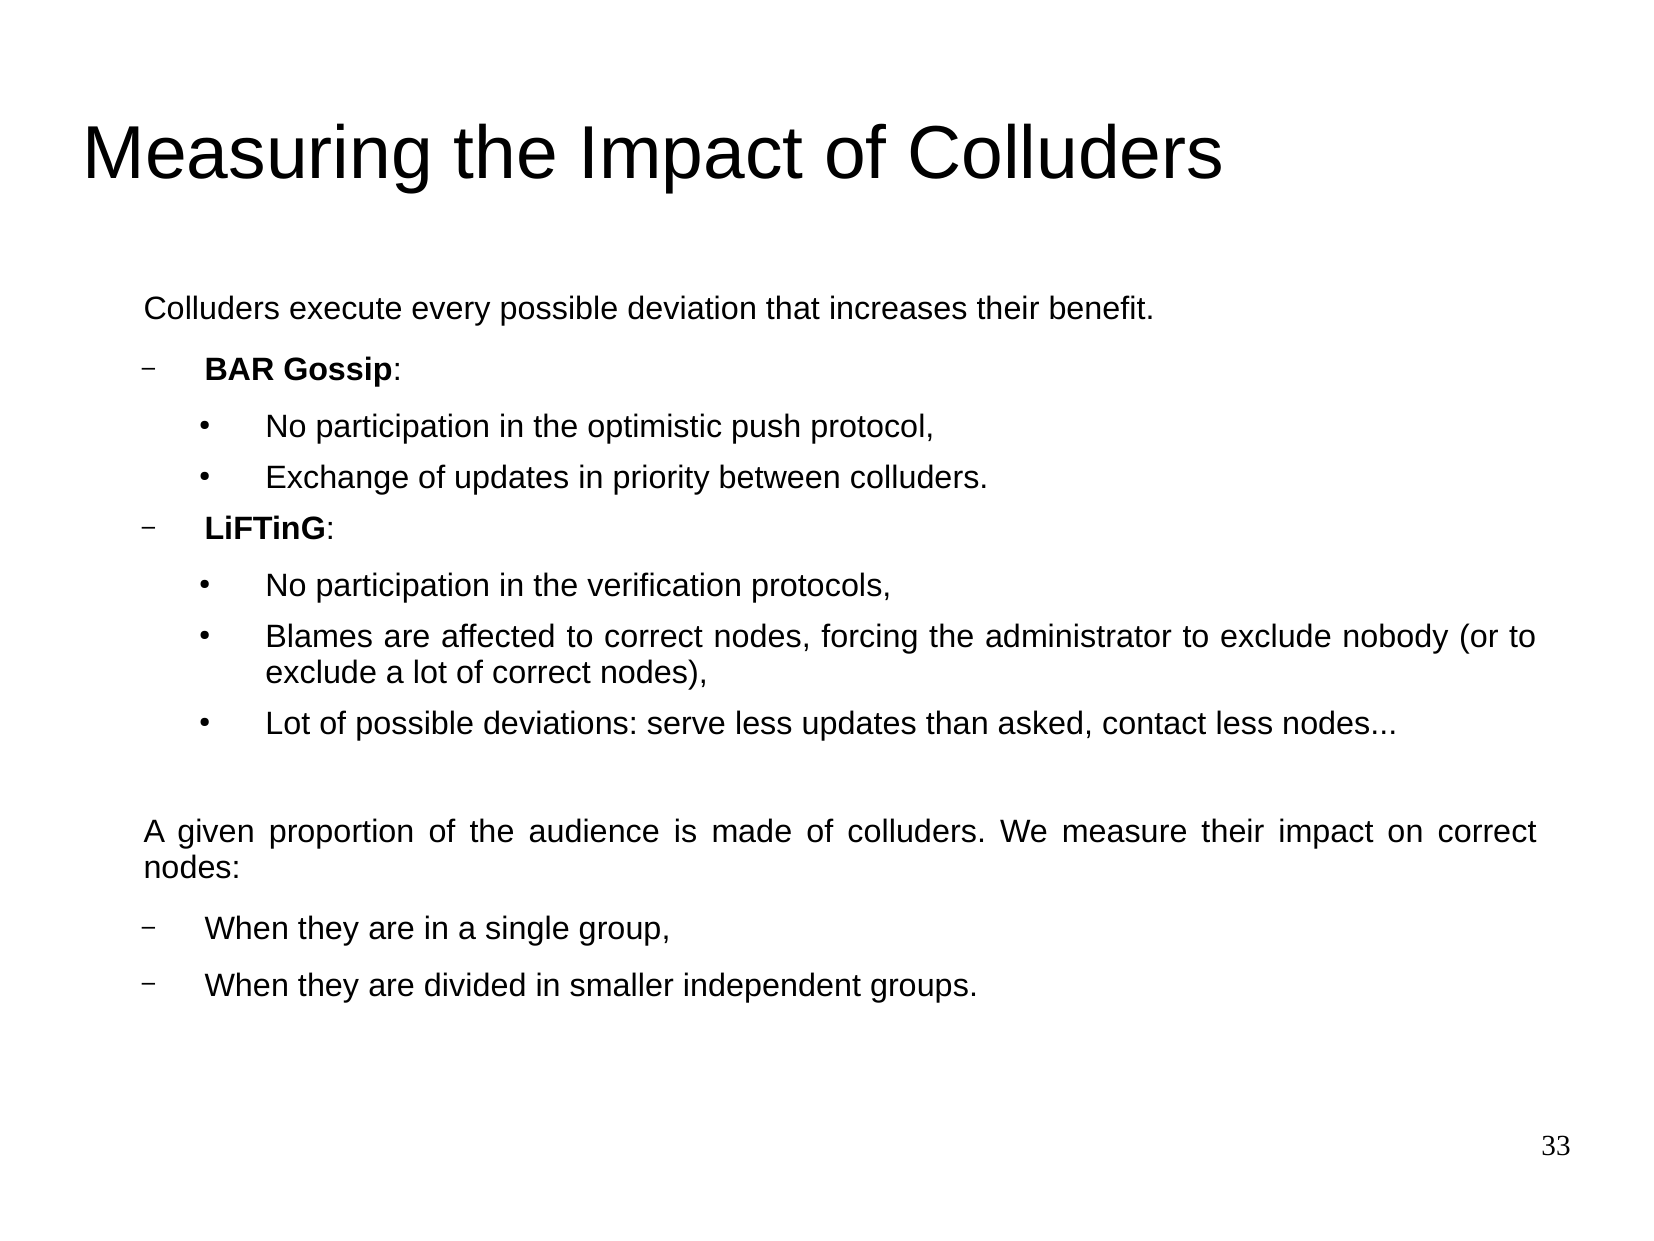

# Measuring the Impact of Colluders
Colluders execute every possible deviation that increases their benefit.
BAR Gossip:
No participation in the optimistic push protocol,
Exchange of updates in priority between colluders.
LiFTinG:
No participation in the verification protocols,
Blames are affected to correct nodes, forcing the administrator to exclude nobody (or to exclude a lot of correct nodes),
Lot of possible deviations: serve less updates than asked, contact less nodes...
A given proportion of the audience is made of colluders. We measure their impact on correct nodes:
When they are in a single group,
When they are divided in smaller independent groups.
33